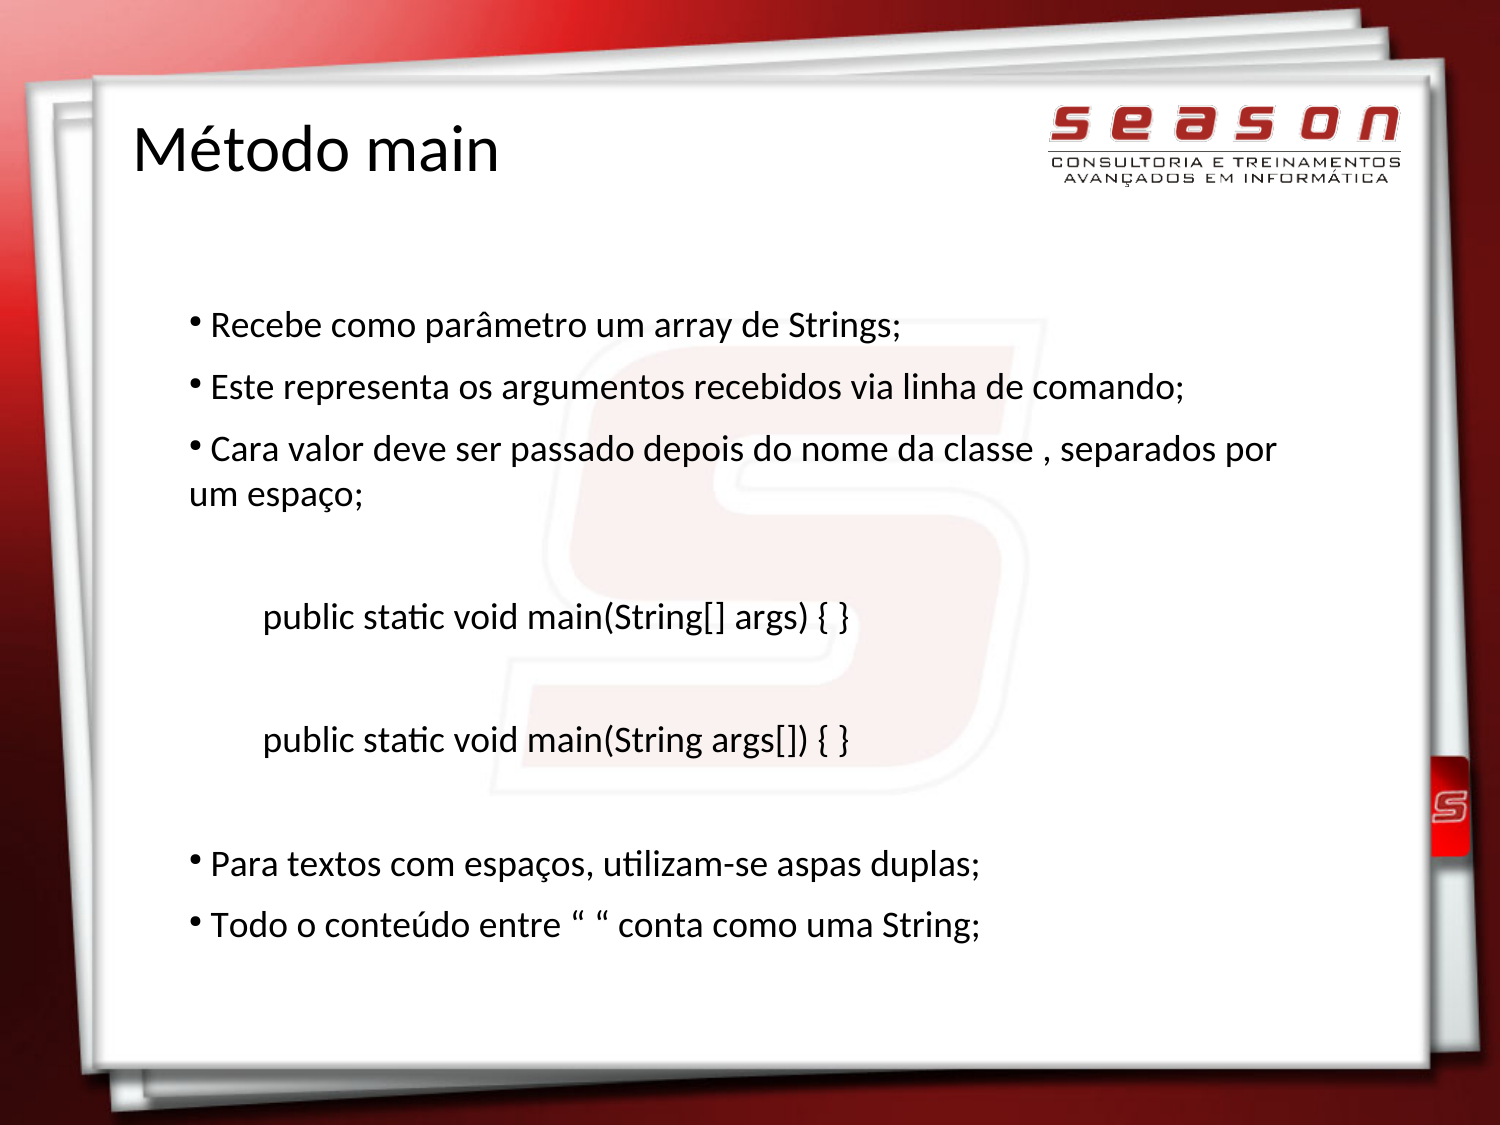

# Método main
 Recebe como parâmetro um array de Strings;
 Este representa os argumentos recebidos via linha de comando;
 Cara valor deve ser passado depois do nome da classe , separados por um espaço;
	public static void main(String[] args) { }
	public static void main(String args[]) { }
 Para textos com espaços, utilizam-se aspas duplas;
 Todo o conteúdo entre “ “ conta como uma String;